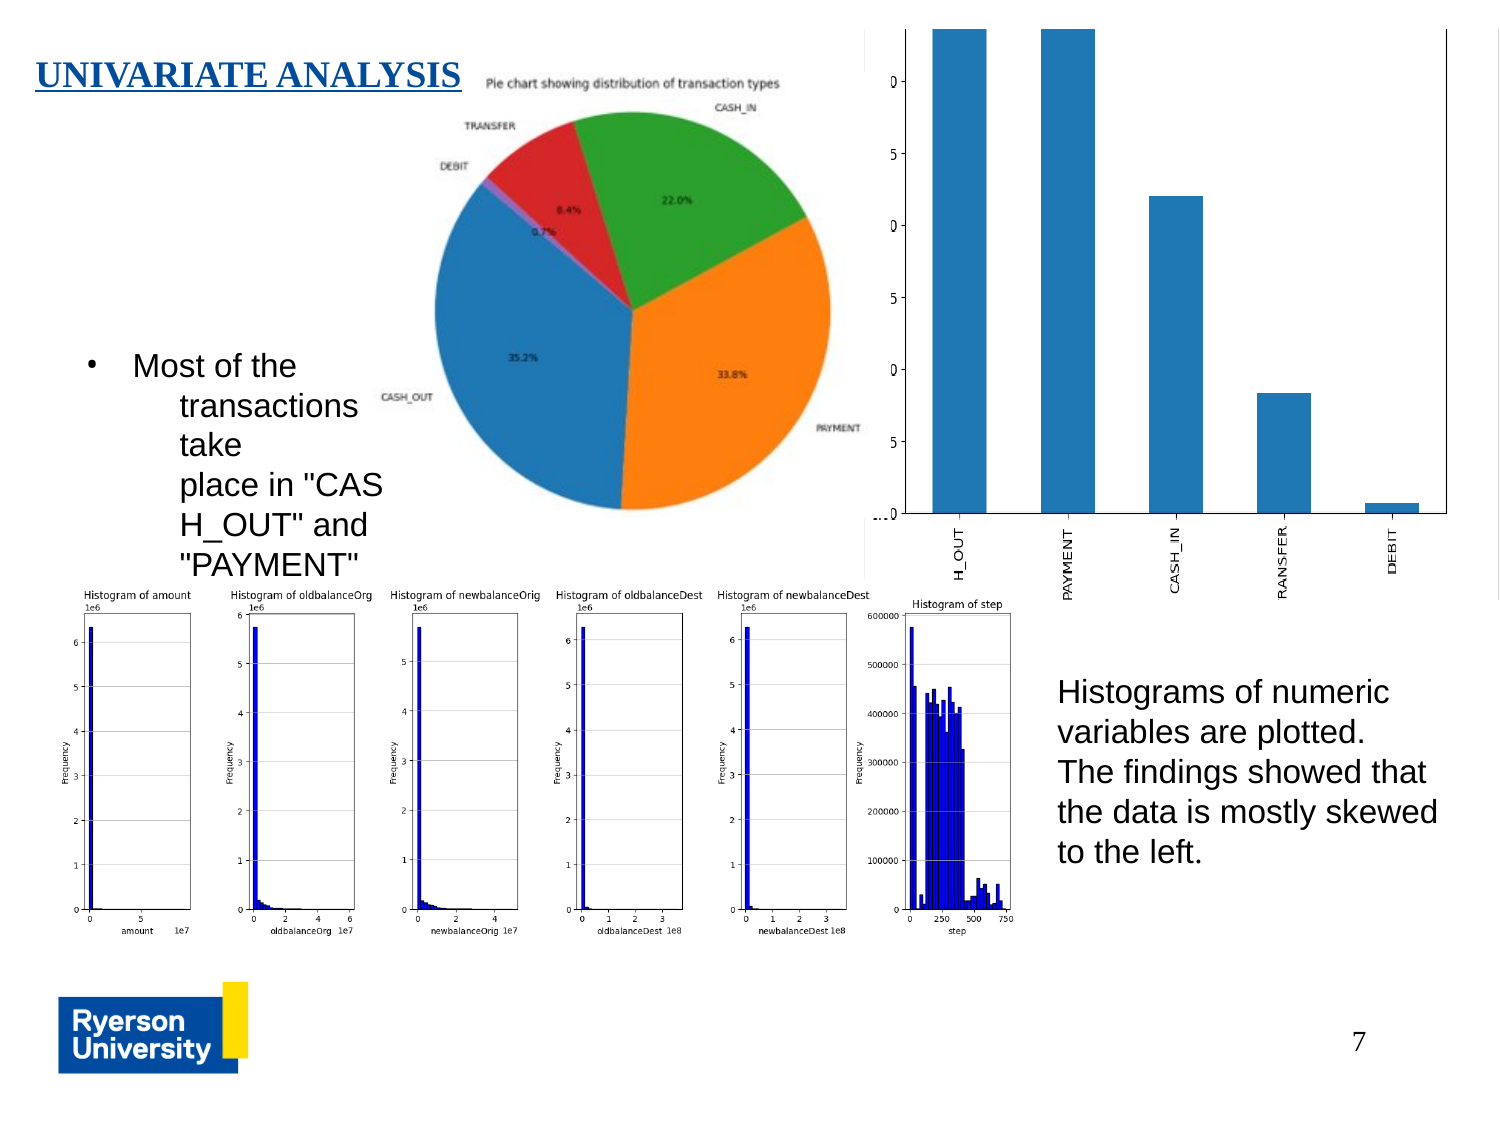

UNIVARIATE ANALYSIS
Most of the transactions take place in "CASH_OUT" and "PAYMENT" type.​
Histograms of numeric variables are plotted.
The findings showed that the data is mostly skewed to the left.